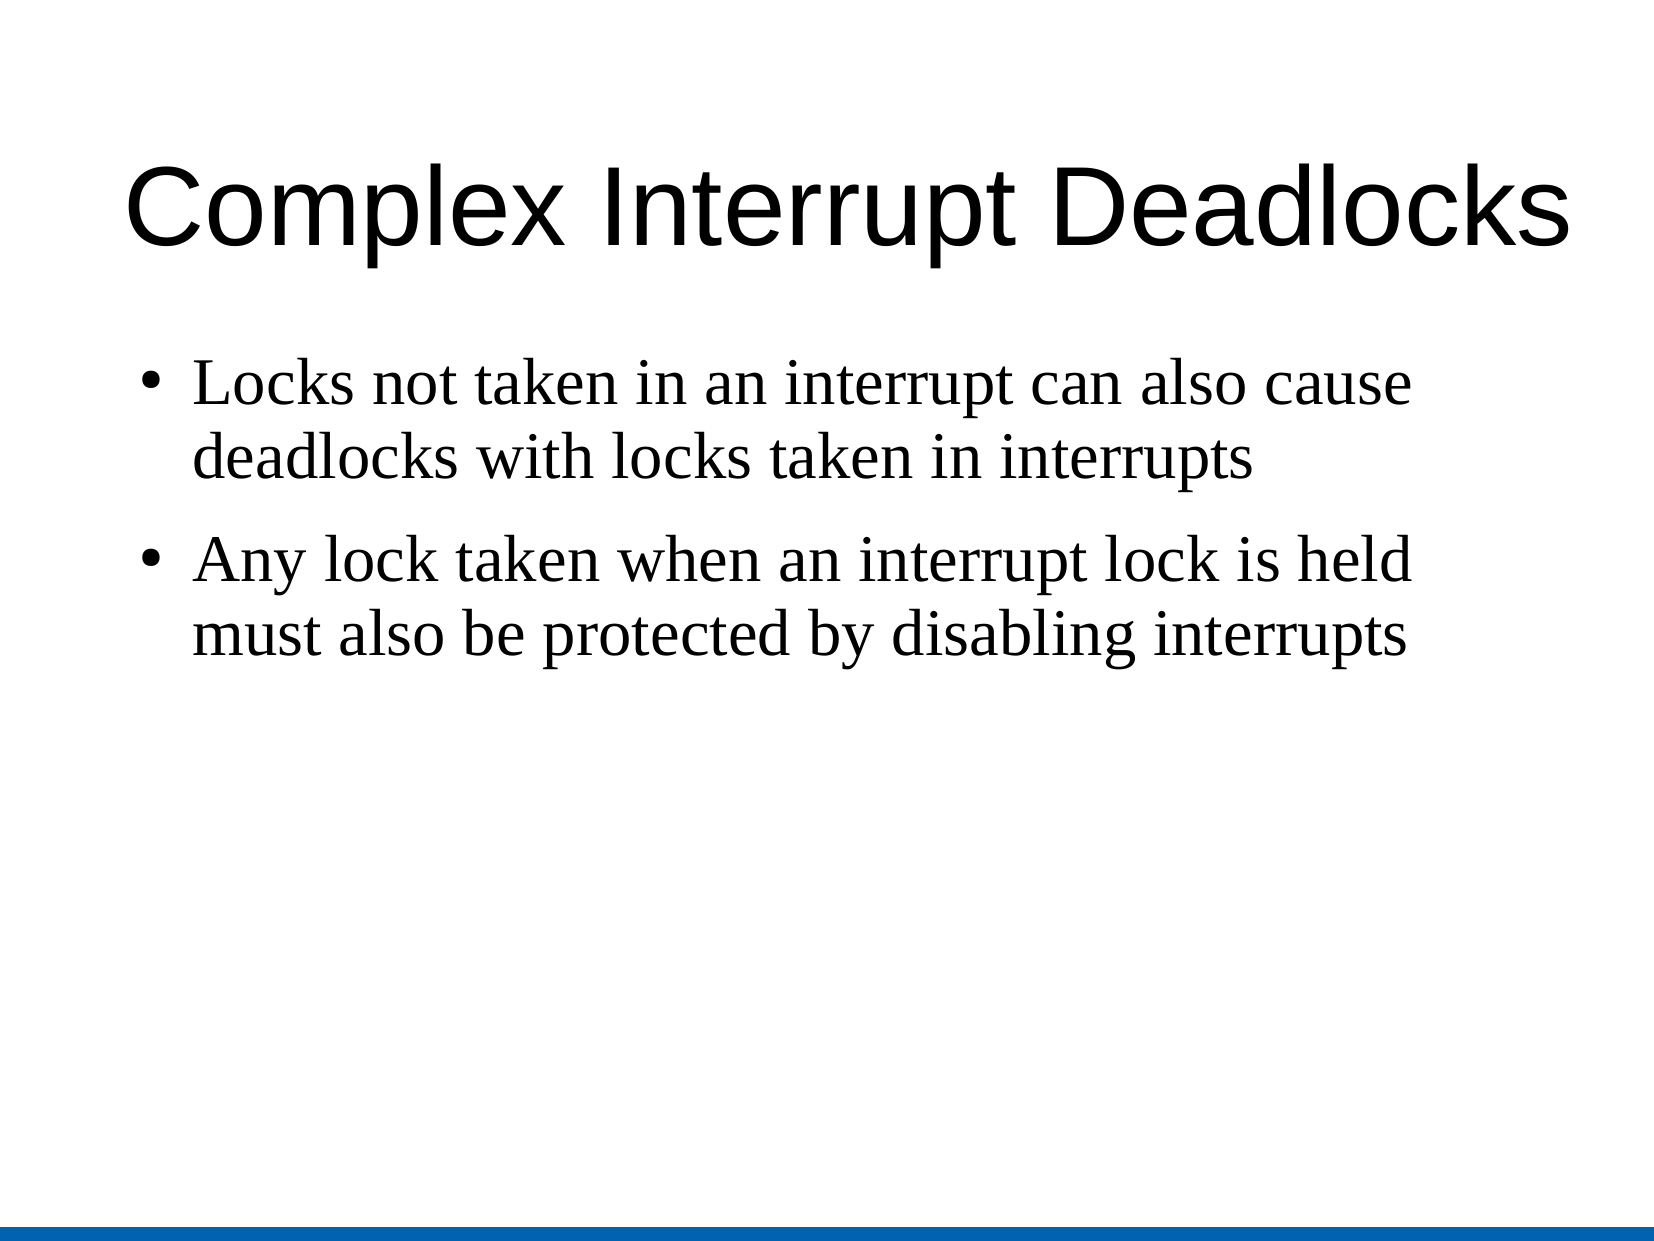

# Complex Interrupt Deadlocks
Locks not taken in an interrupt can also cause deadlocks with locks taken in interrupts
Any lock taken when an interrupt lock is held must also be protected by disabling interrupts